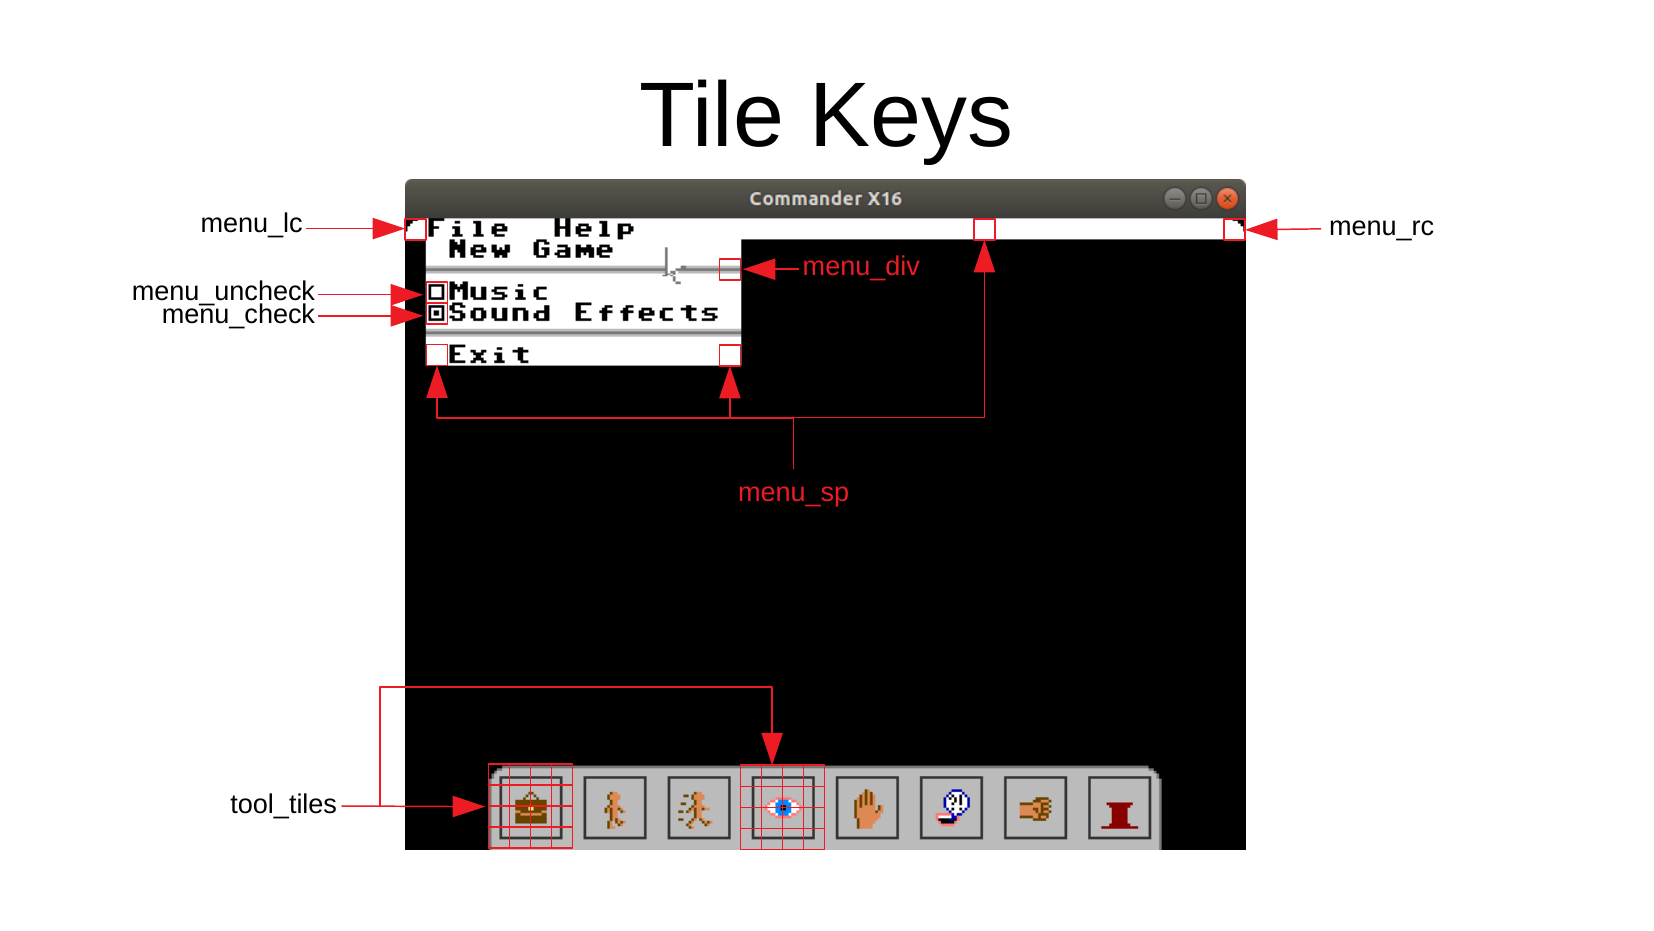

# Tile Keys
menu_lc
menu_rc
menu_div
menu_uncheck
menu_check
menu_sp
tool_tiles